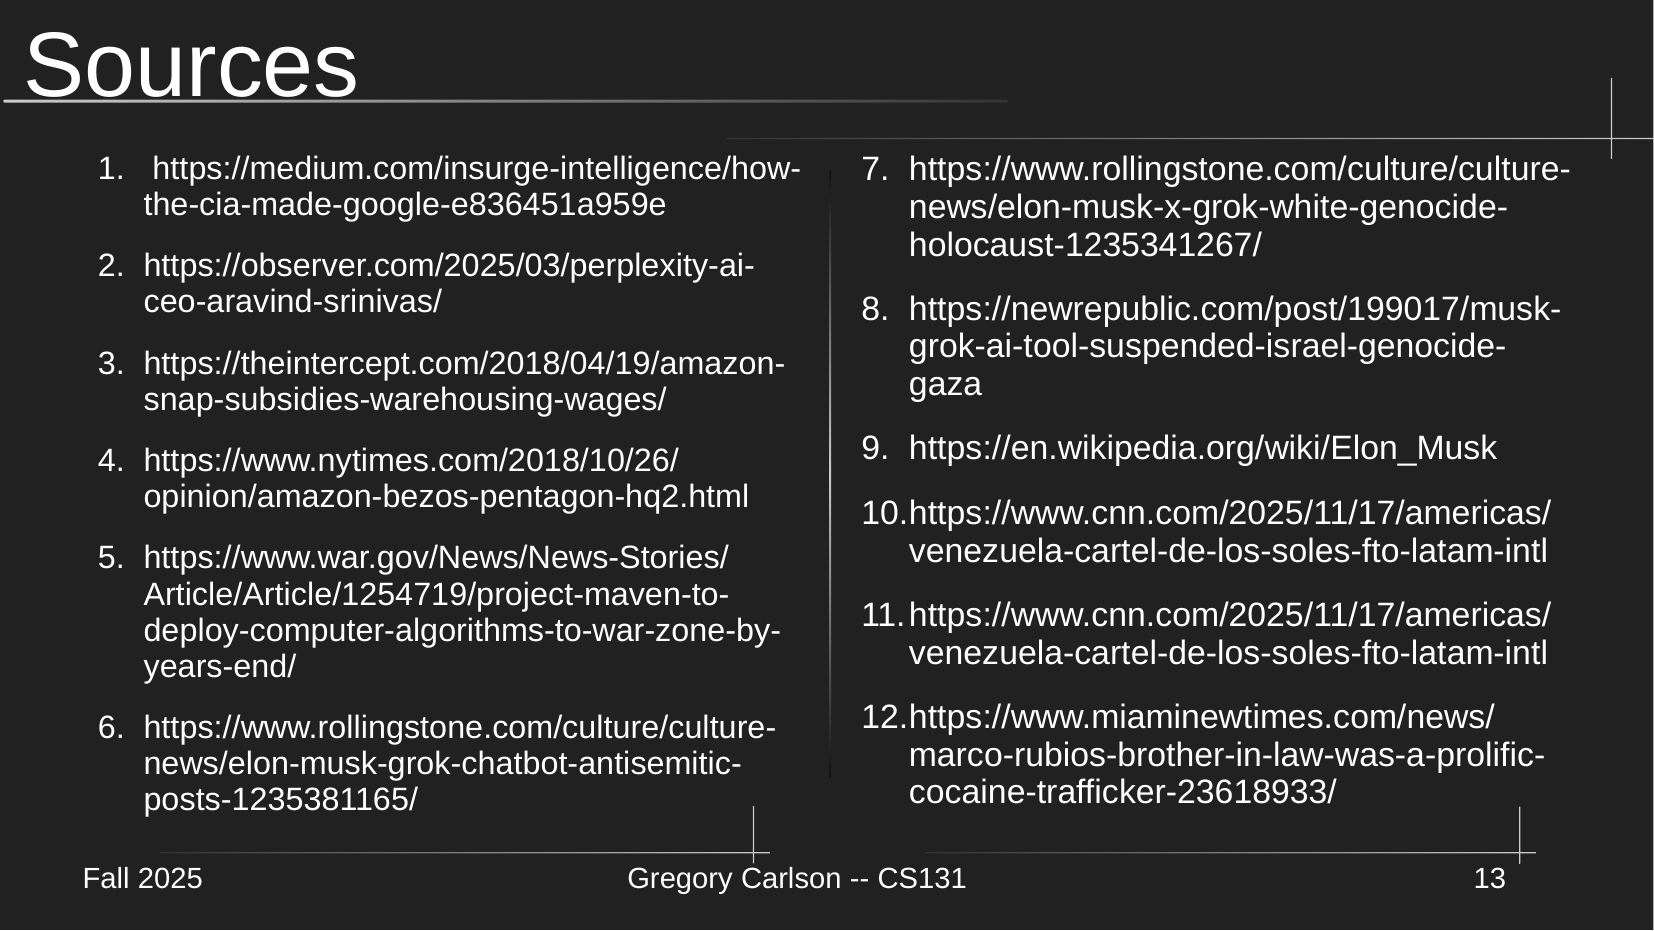

# Sources
 https://medium.com/insurge-intelligence/how-the-cia-made-google-e836451a959e
https://observer.com/2025/03/perplexity-ai-ceo-aravind-srinivas/
https://theintercept.com/2018/04/19/amazon-snap-subsidies-warehousing-wages/
https://www.nytimes.com/2018/10/26/opinion/amazon-bezos-pentagon-hq2.html
https://www.war.gov/News/News-Stories/Article/Article/1254719/project-maven-to-deploy-computer-algorithms-to-war-zone-by-years-end/
https://www.rollingstone.com/culture/culture-news/elon-musk-grok-chatbot-antisemitic-posts-1235381165/
https://www.rollingstone.com/culture/culture-news/elon-musk-x-grok-white-genocide-holocaust-1235341267/
https://newrepublic.com/post/199017/musk-grok-ai-tool-suspended-israel-genocide-gaza
https://en.wikipedia.org/wiki/Elon_Musk
https://www.cnn.com/2025/11/17/americas/venezuela-cartel-de-los-soles-fto-latam-intl
https://www.cnn.com/2025/11/17/americas/venezuela-cartel-de-los-soles-fto-latam-intl
https://www.miaminewtimes.com/news/marco-rubios-brother-in-law-was-a-prolific-cocaine-trafficker-23618933/
Fall 2025
Gregory Carlson -- CS131
13